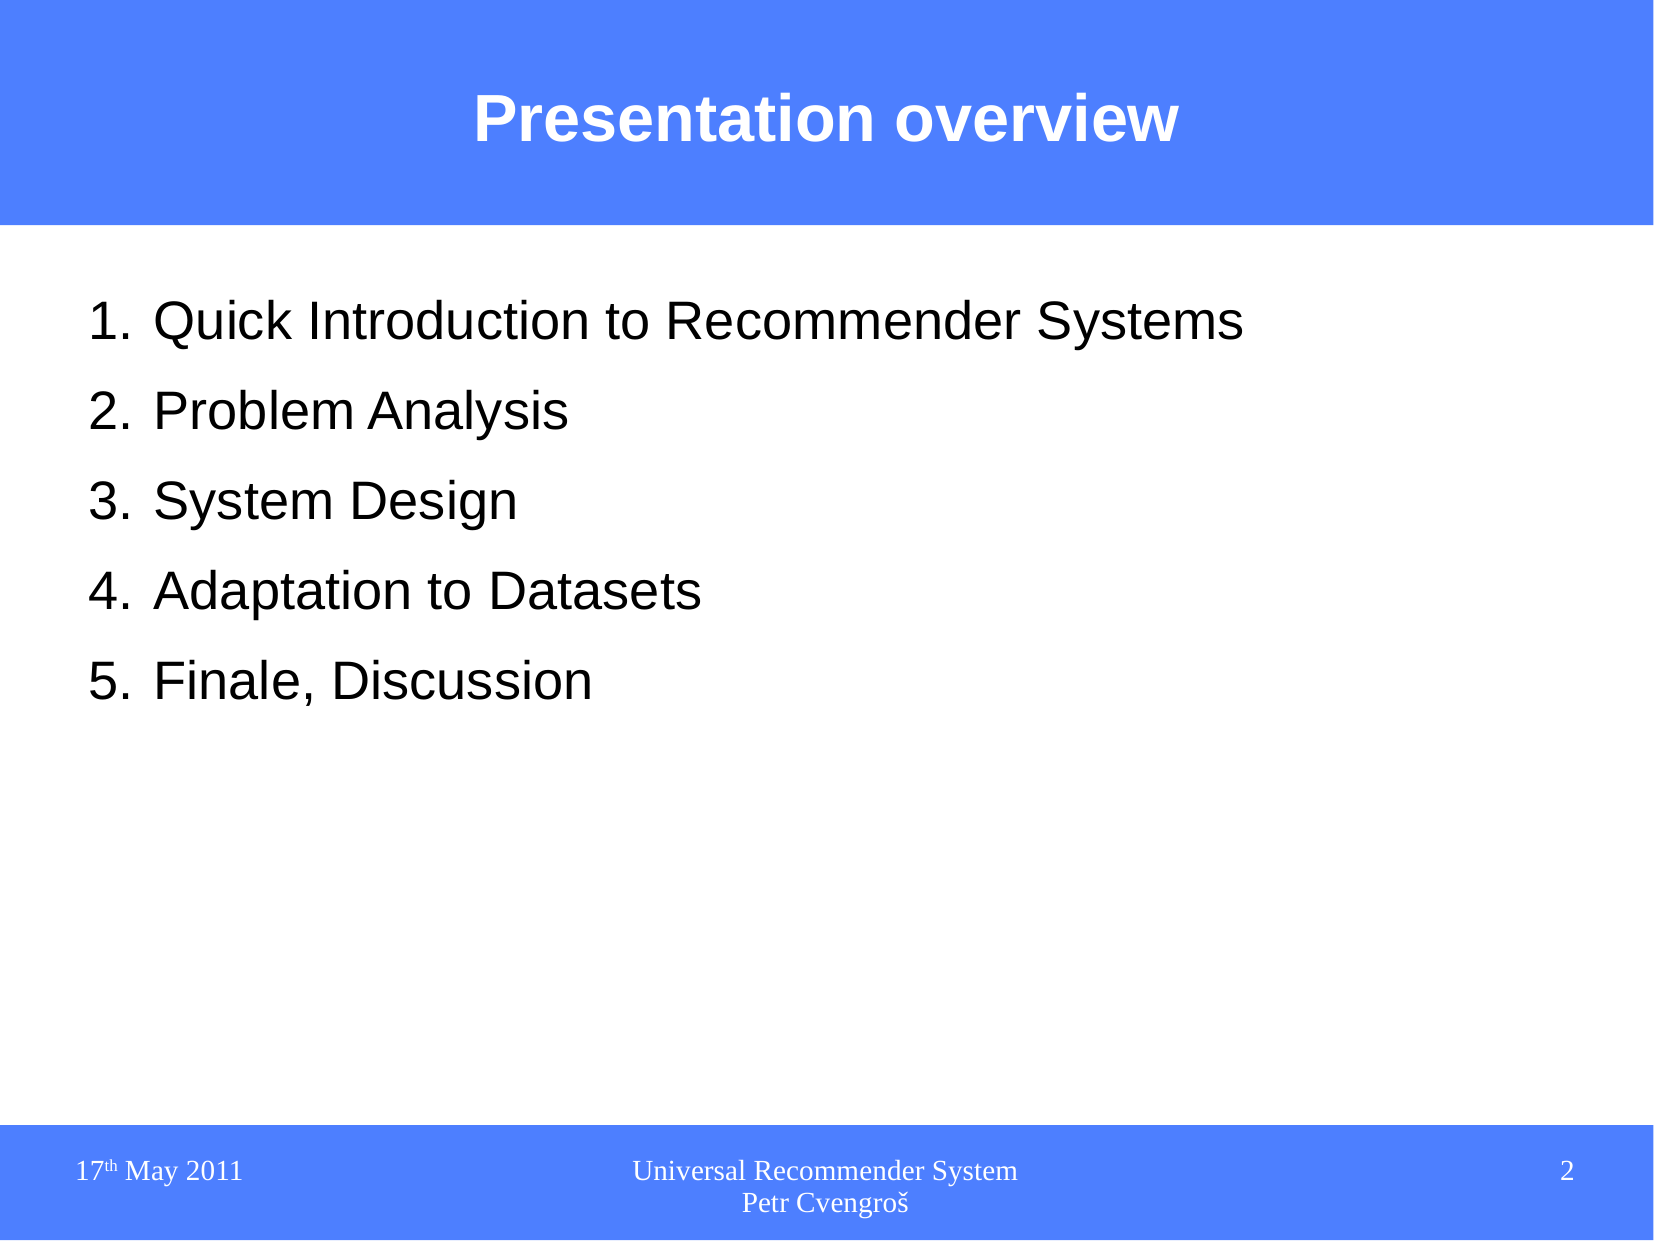

# Presentation overview
Quick Introduction to Recommender Systems
Problem Analysis
System Design
Adaptation to Datasets
Finale, Discussion
2